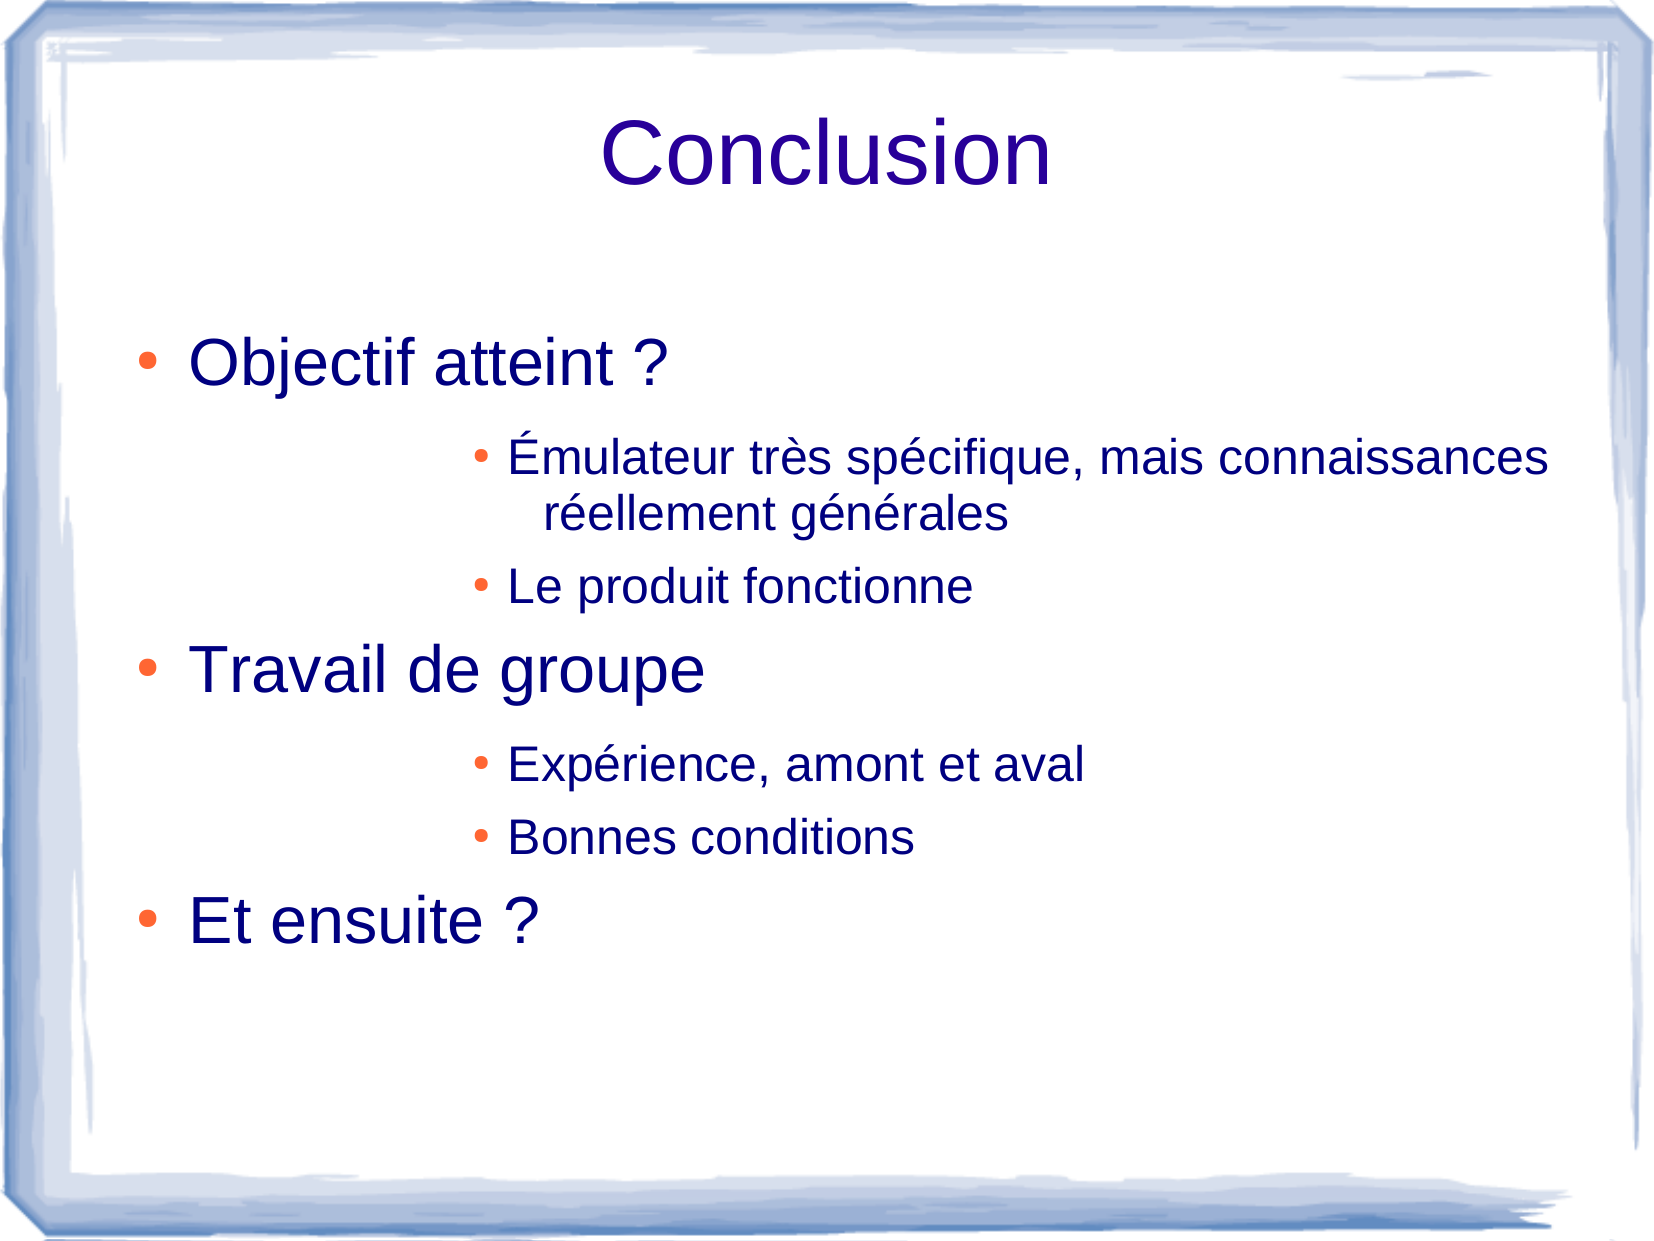

# Conclusion
Objectif atteint ?
Émulateur très spécifique, mais connaissances réellement générales
Le produit fonctionne
Travail de groupe
Expérience, amont et aval
Bonnes conditions
Et ensuite ?